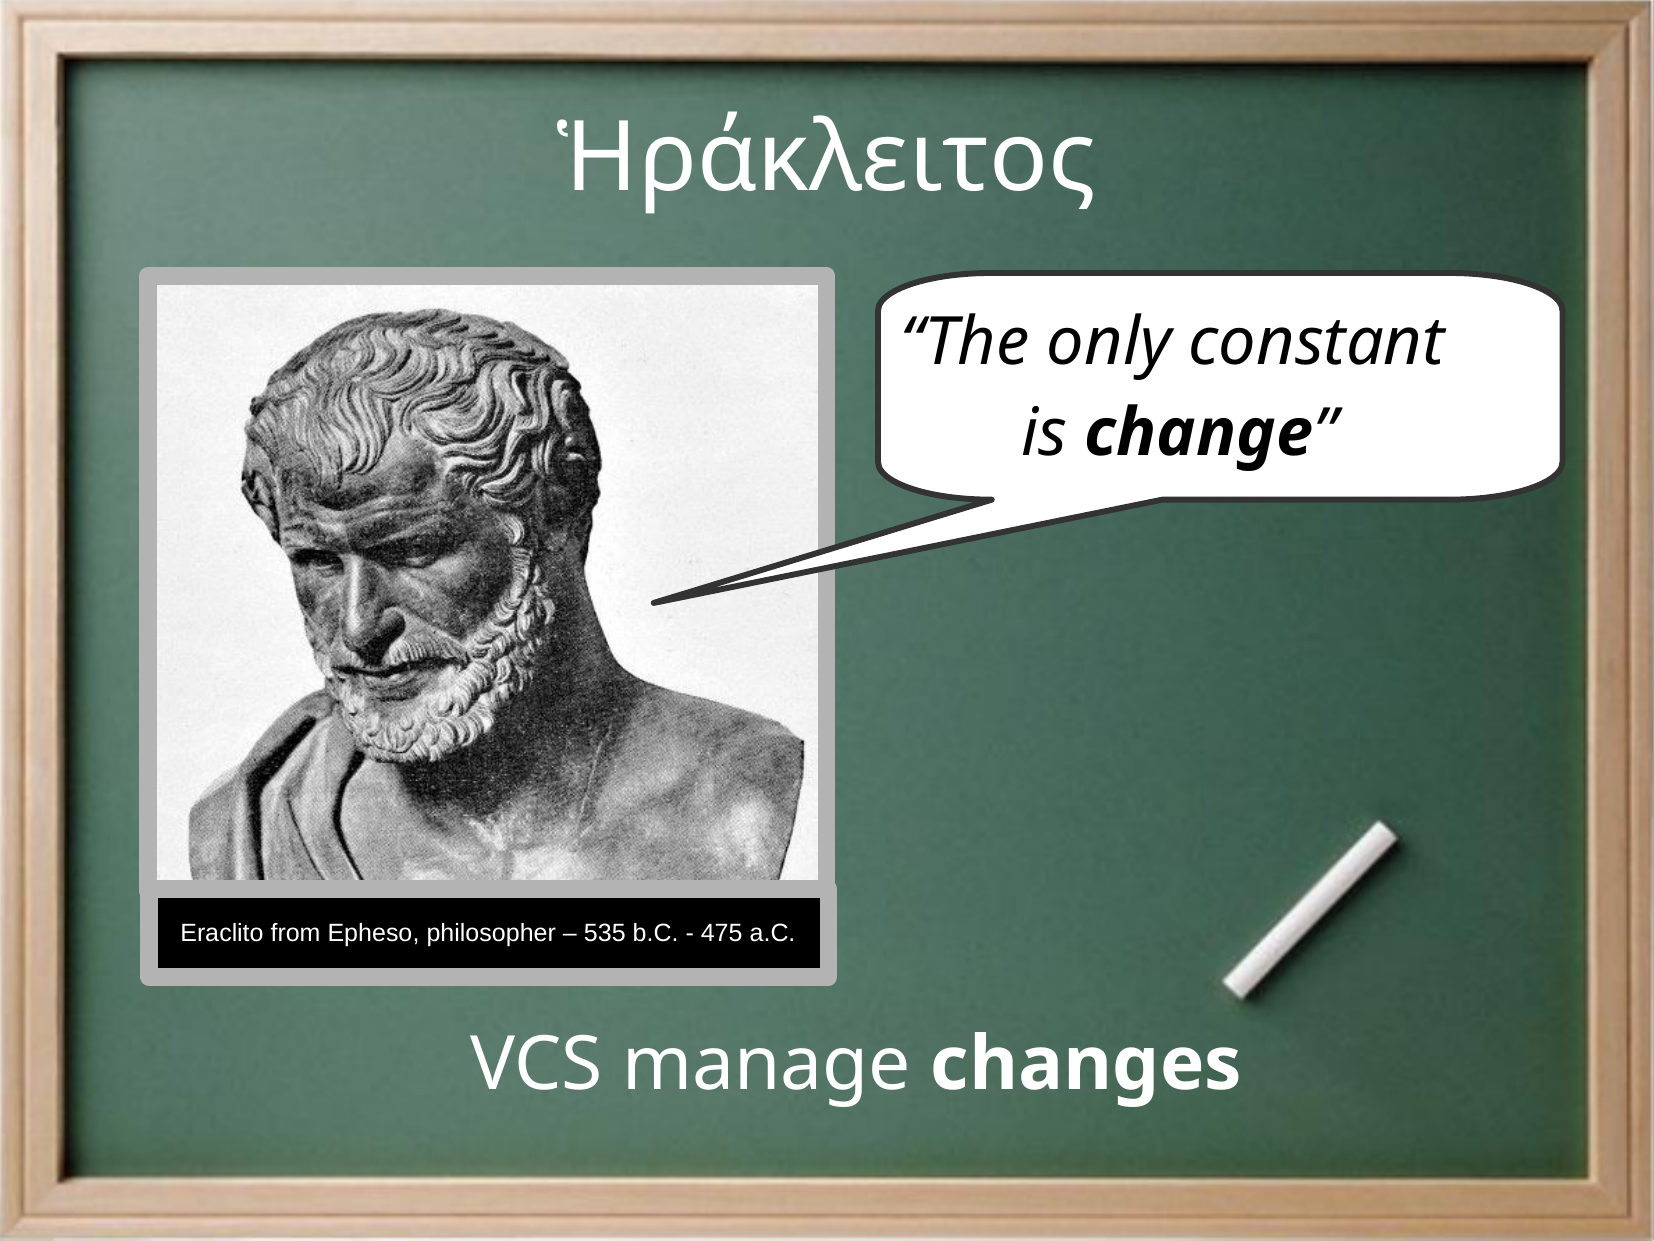

# Ἡράκλειτος
“The only constant
 is change”
Eraclito from Epheso, philosopher – 535 b.C. - 475 a.C.
VCS manage changes